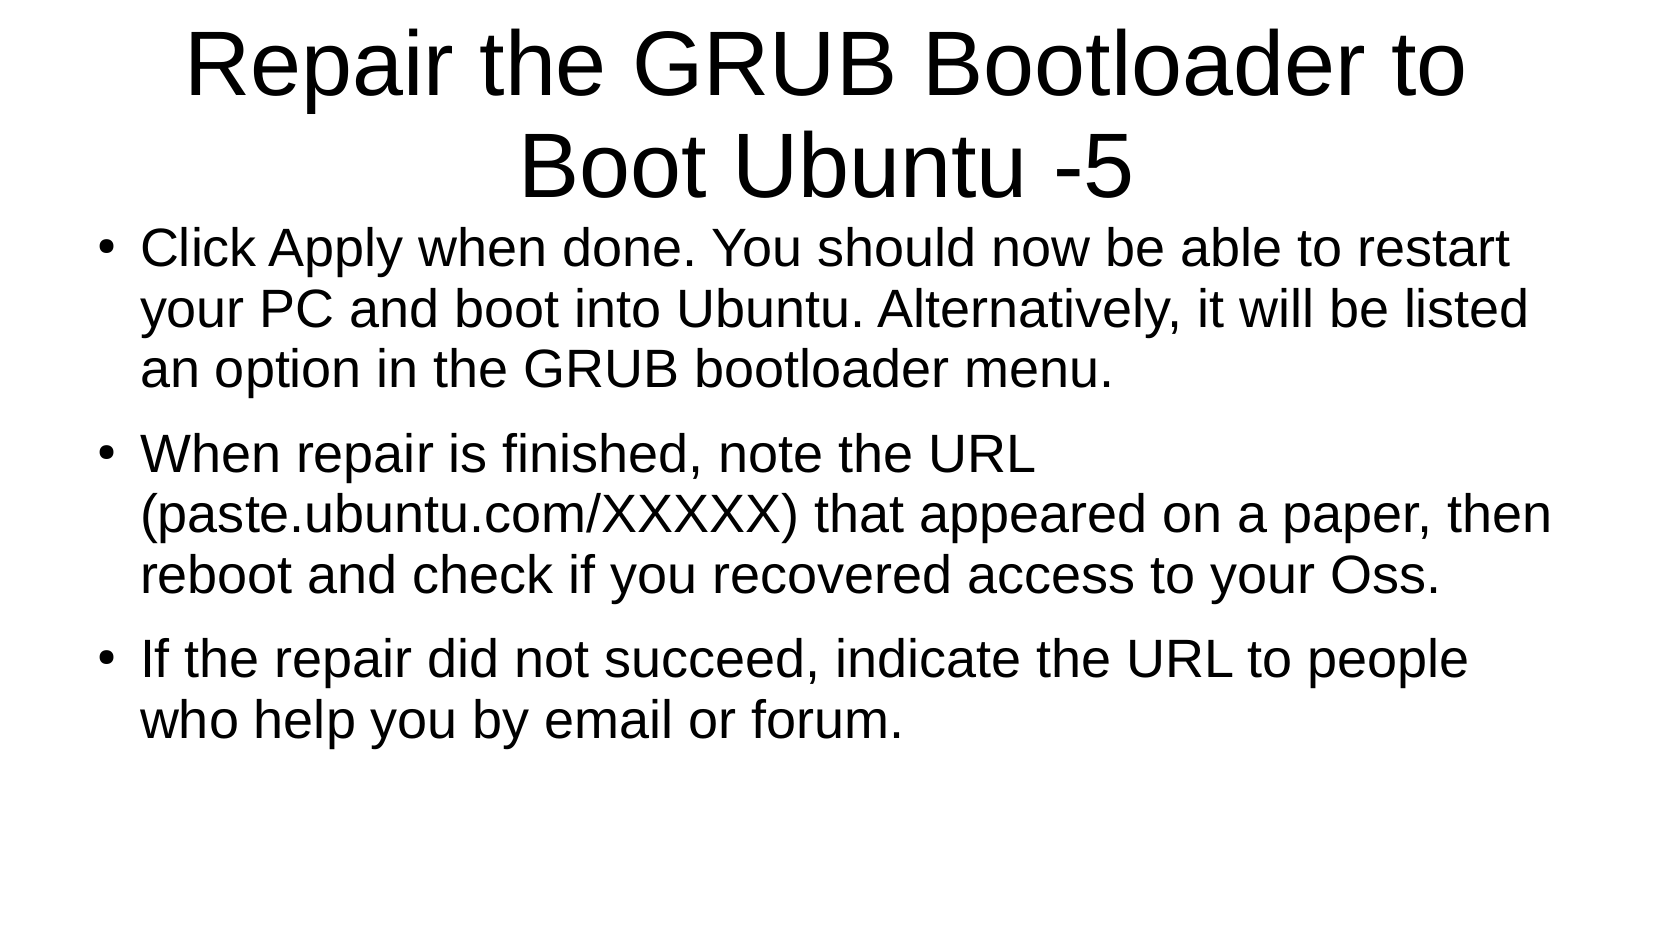

# Repair the GRUB Bootloader to Boot Ubuntu -5
Click Apply when done. You should now be able to restart your PC and boot into Ubuntu. Alternatively, it will be listed an option in the GRUB bootloader menu.
When repair is finished, note the URL (paste.ubuntu.com/XXXXX) that appeared on a paper, then reboot and check if you recovered access to your Oss.
If the repair did not succeed, indicate the URL to people who help you by email or forum.